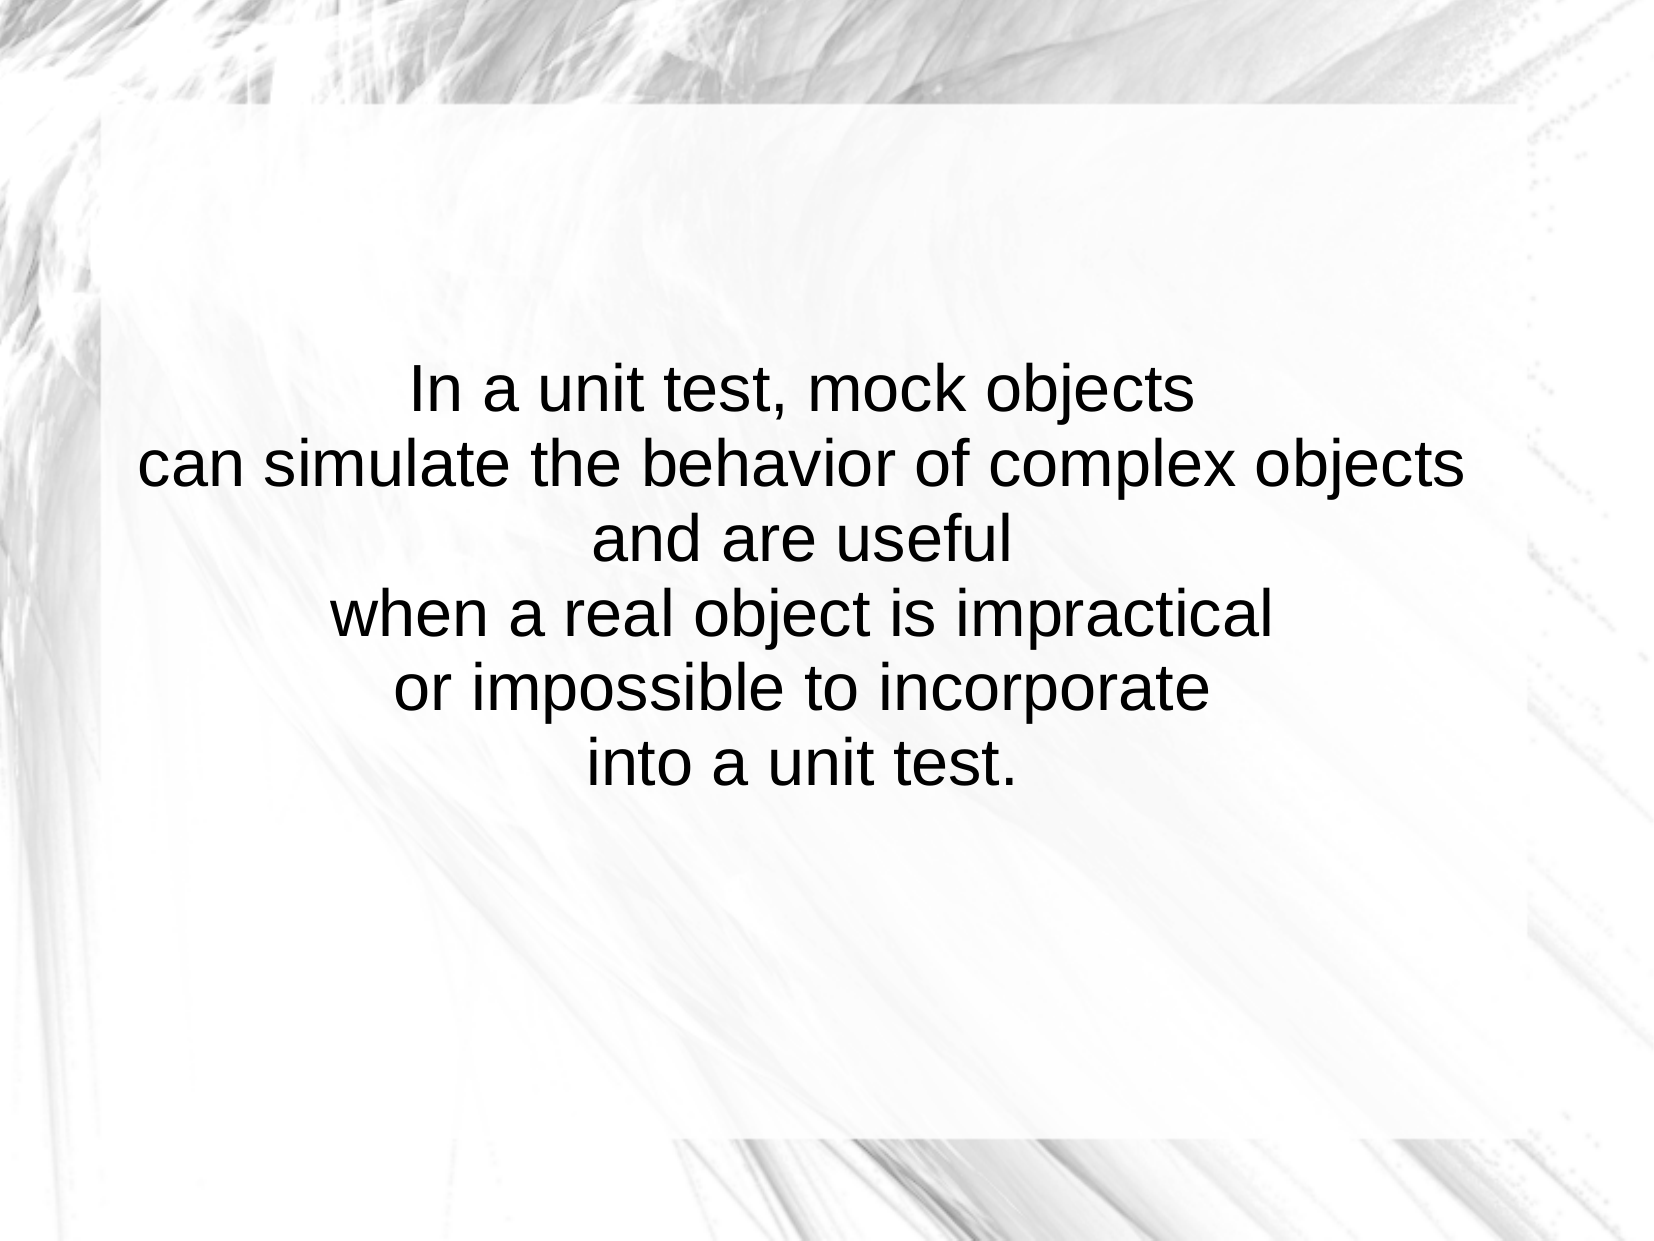

# In a unit test, mock objects
can simulate the behavior of complex objects
and are useful
when a real object is impractical
or impossible to incorporate
into a unit test.